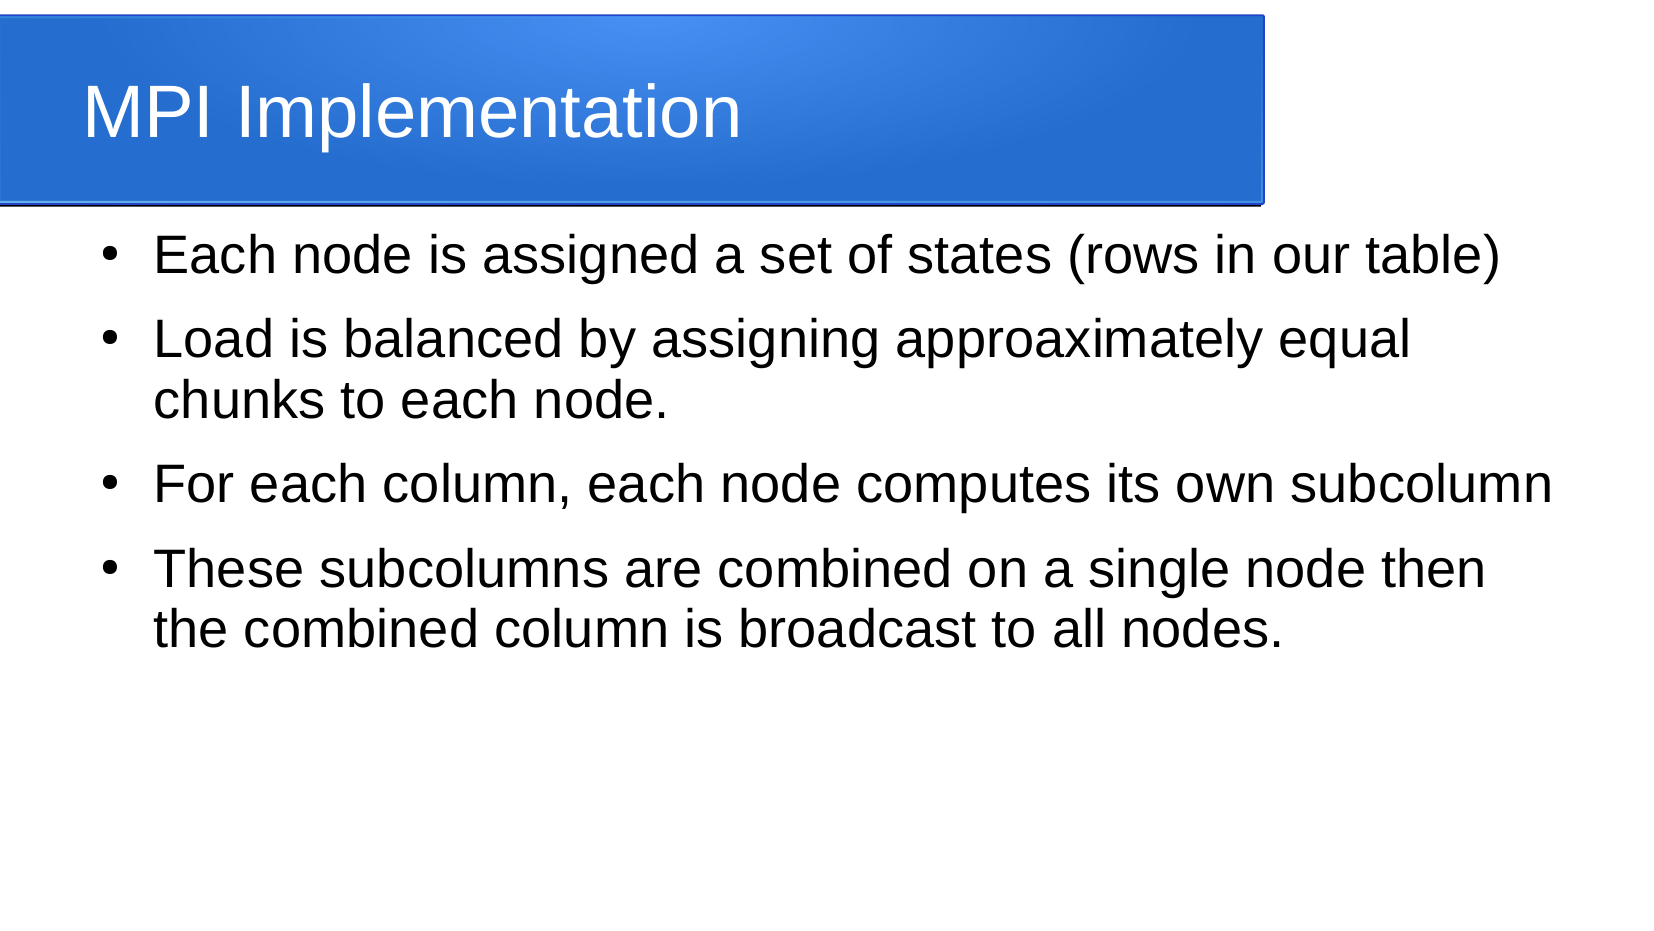

# MPI Implementation
Each node is assigned a set of states (rows in our table)
Load is balanced by assigning approaximately equal chunks to each node.
For each column, each node computes its own subcolumn
These subcolumns are combined on a single node then the combined column is broadcast to all nodes.